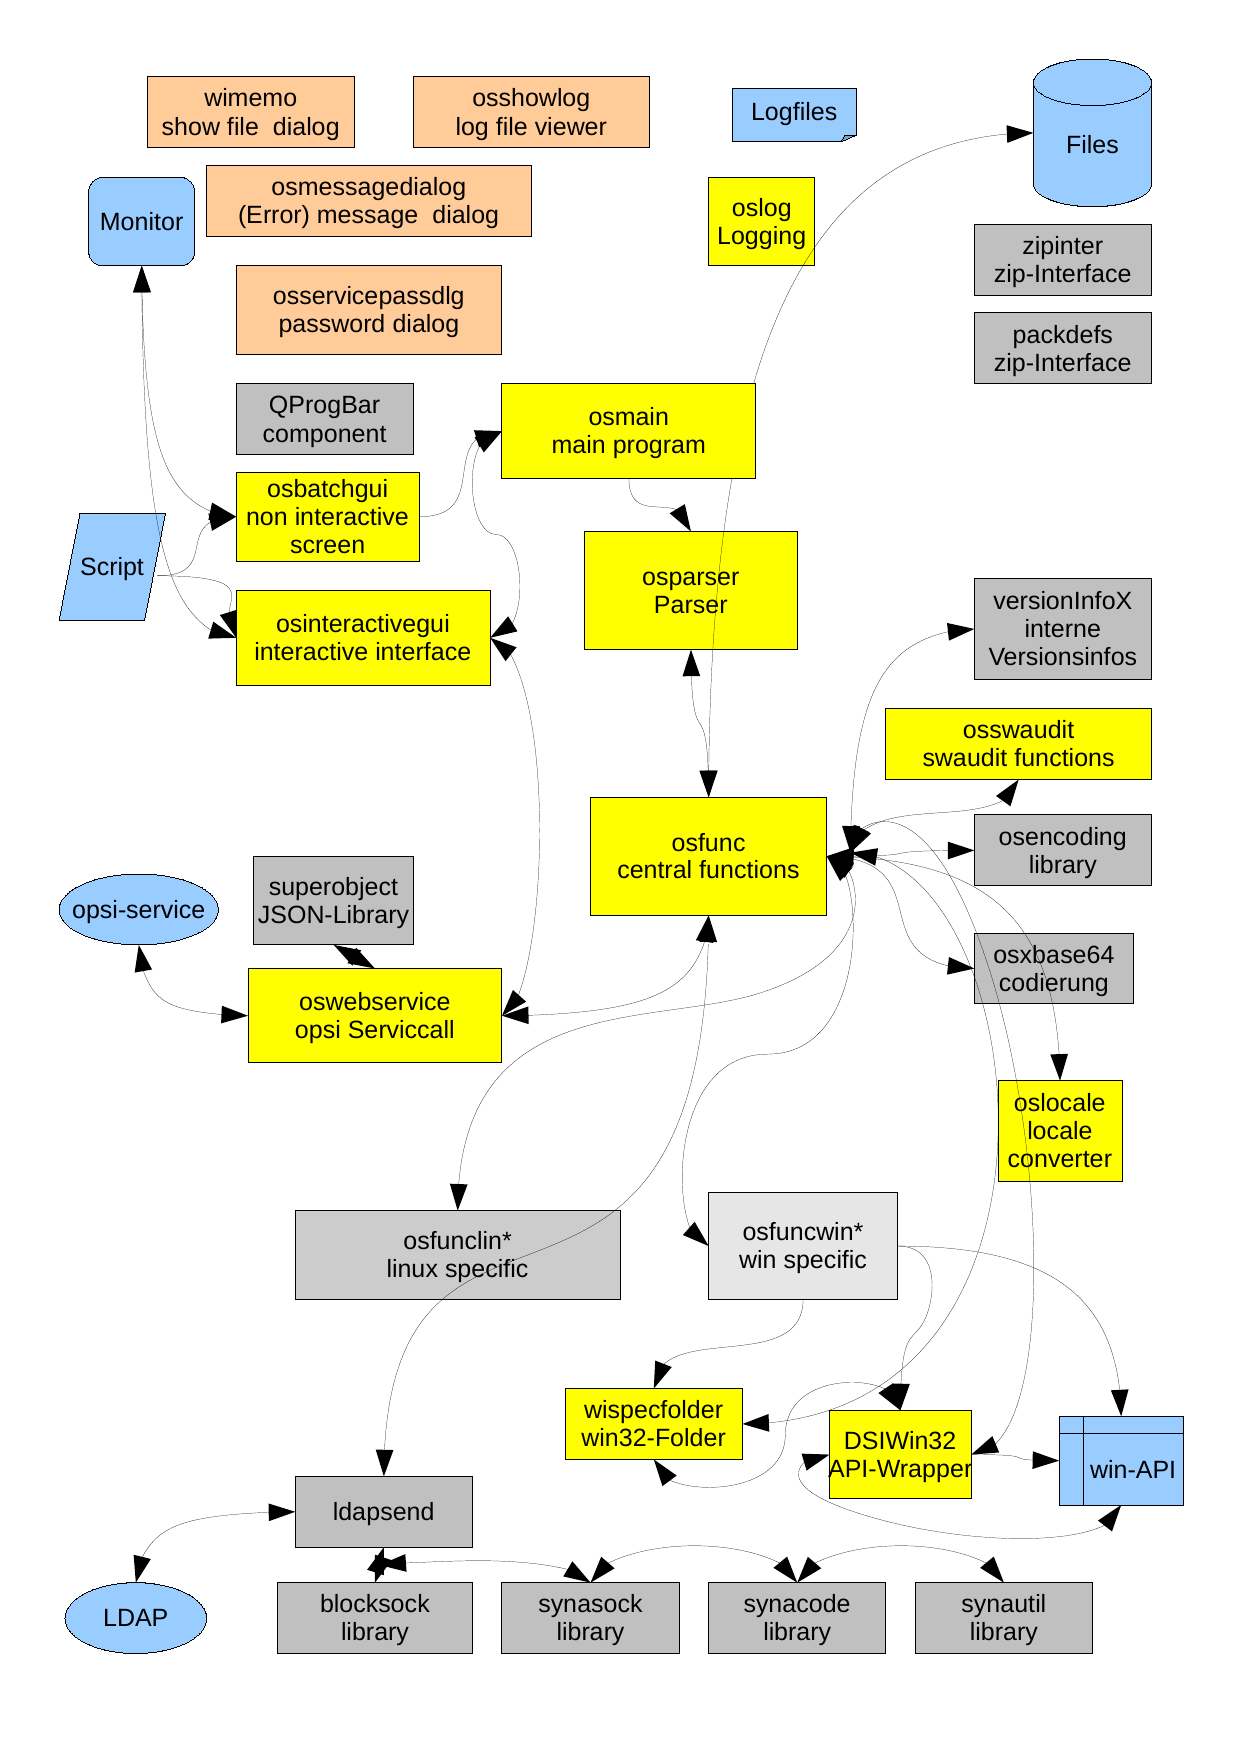

Files
wimemo
show file dialog
osshowlog
log file viewer
Logfiles
osmessagedialog
(Error) message dialog
Monitor
oslog
Logging
zipinter
zip-Interface
osservicepassdlg
password dialog
packdefs
zip-Interface
QProgBar
component
osmain
main program
osbatchgui
non interactive
screen
Script
osparser
Parser
versionInfoX
interne
Versionsinfos
osinteractivegui
interactive interface
osswaudit
swaudit functions
osfunc
central functions
osencoding
library
superobject
JSON-Library
opsi-service
osxbase64
codierung
oswebservice
opsi Serviccall
oslocale
locale
converter
osfuncwin*
win specific
osfunclin*
linux specific
wispecfolder
win32-Folder
DSIWin32
API-Wrapper
win-API
ldapsend
LDAP
blocksock
library
synasock
library
synacode
library
synautil
library